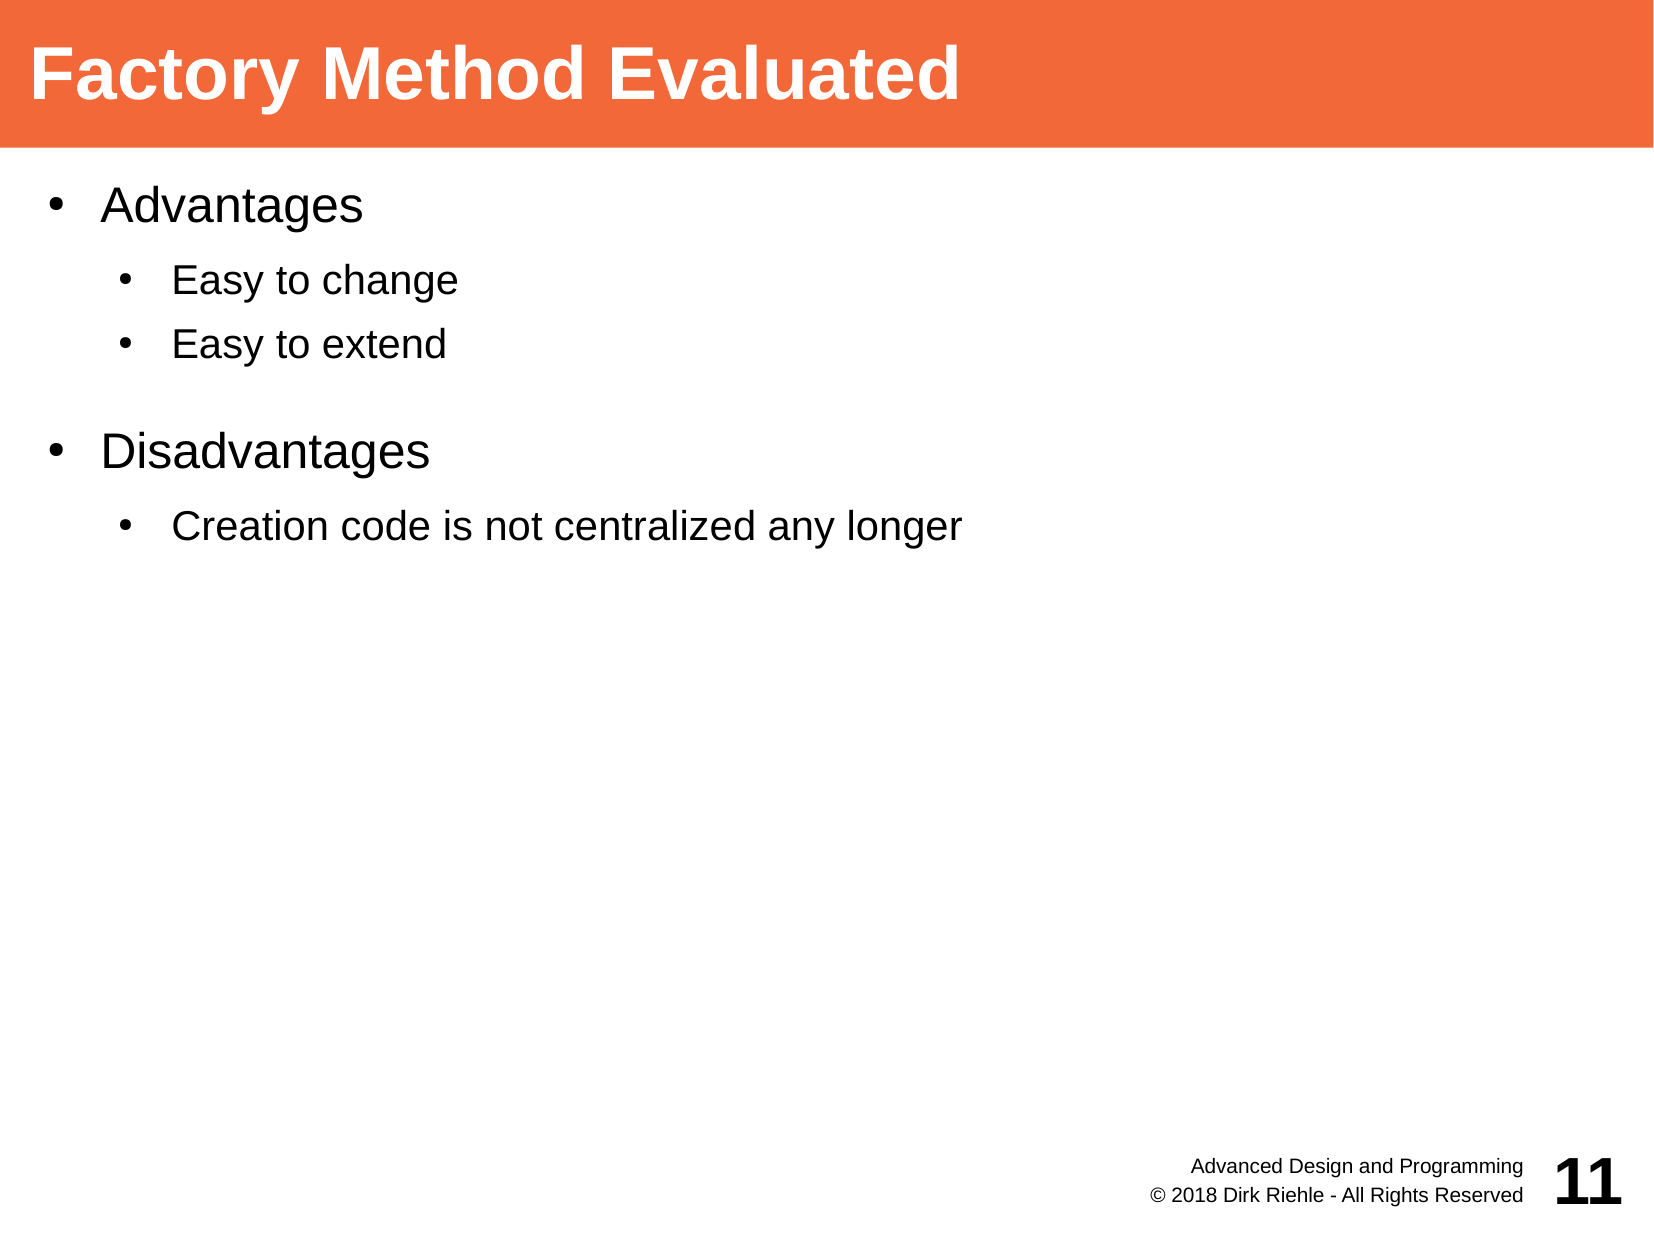

# Factory Method Evaluated
Advantages
Easy to change
Easy to extend
Disadvantages
Creation code is not centralized any longer
Advanced Design and Programming
11
© 2018 Dirk Riehle - All Rights Reserved